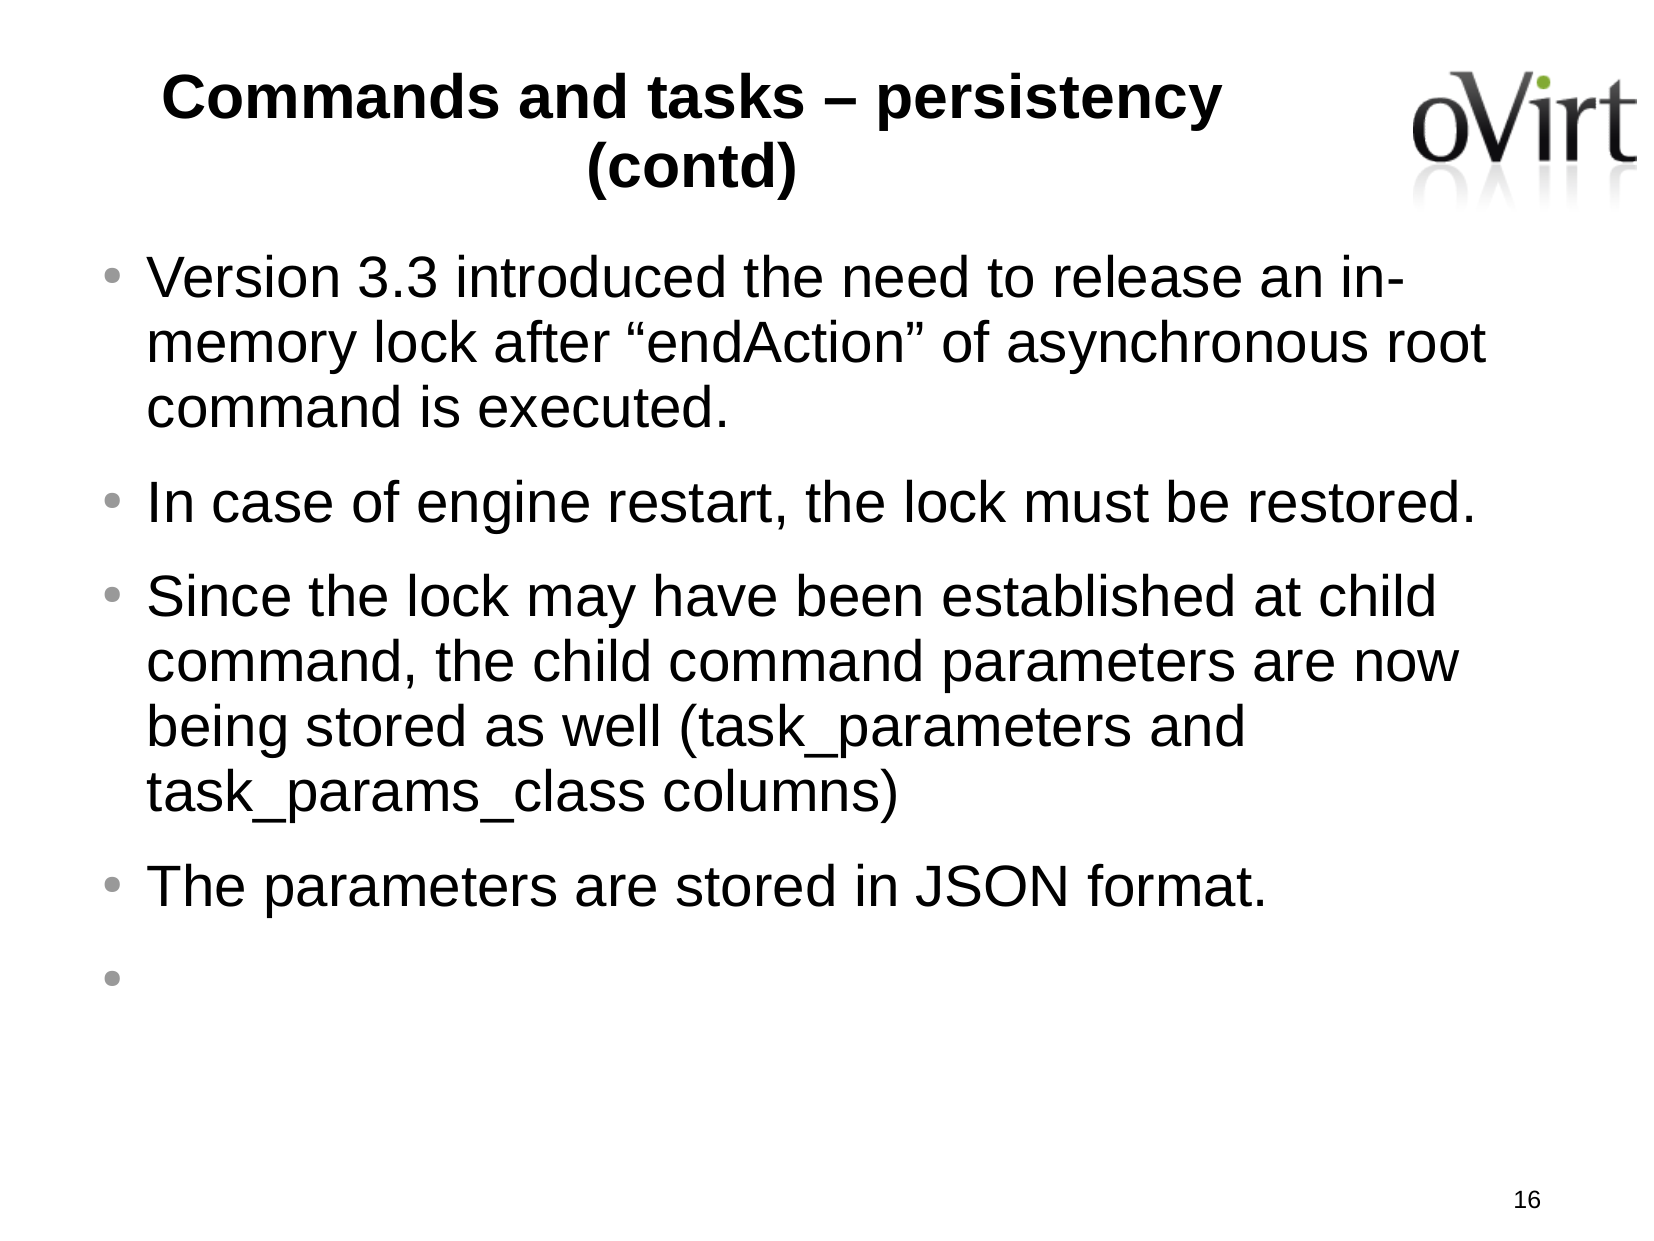

# Commands and tasks – persistency (contd)
Version 3.3 introduced the need to release an in-memory lock after “endAction” of asynchronous root command is executed.
In case of engine restart, the lock must be restored.
Since the lock may have been established at child command, the child command parameters are now being stored as well (task_parameters and task_params_class columns)
The parameters are stored in JSON format.